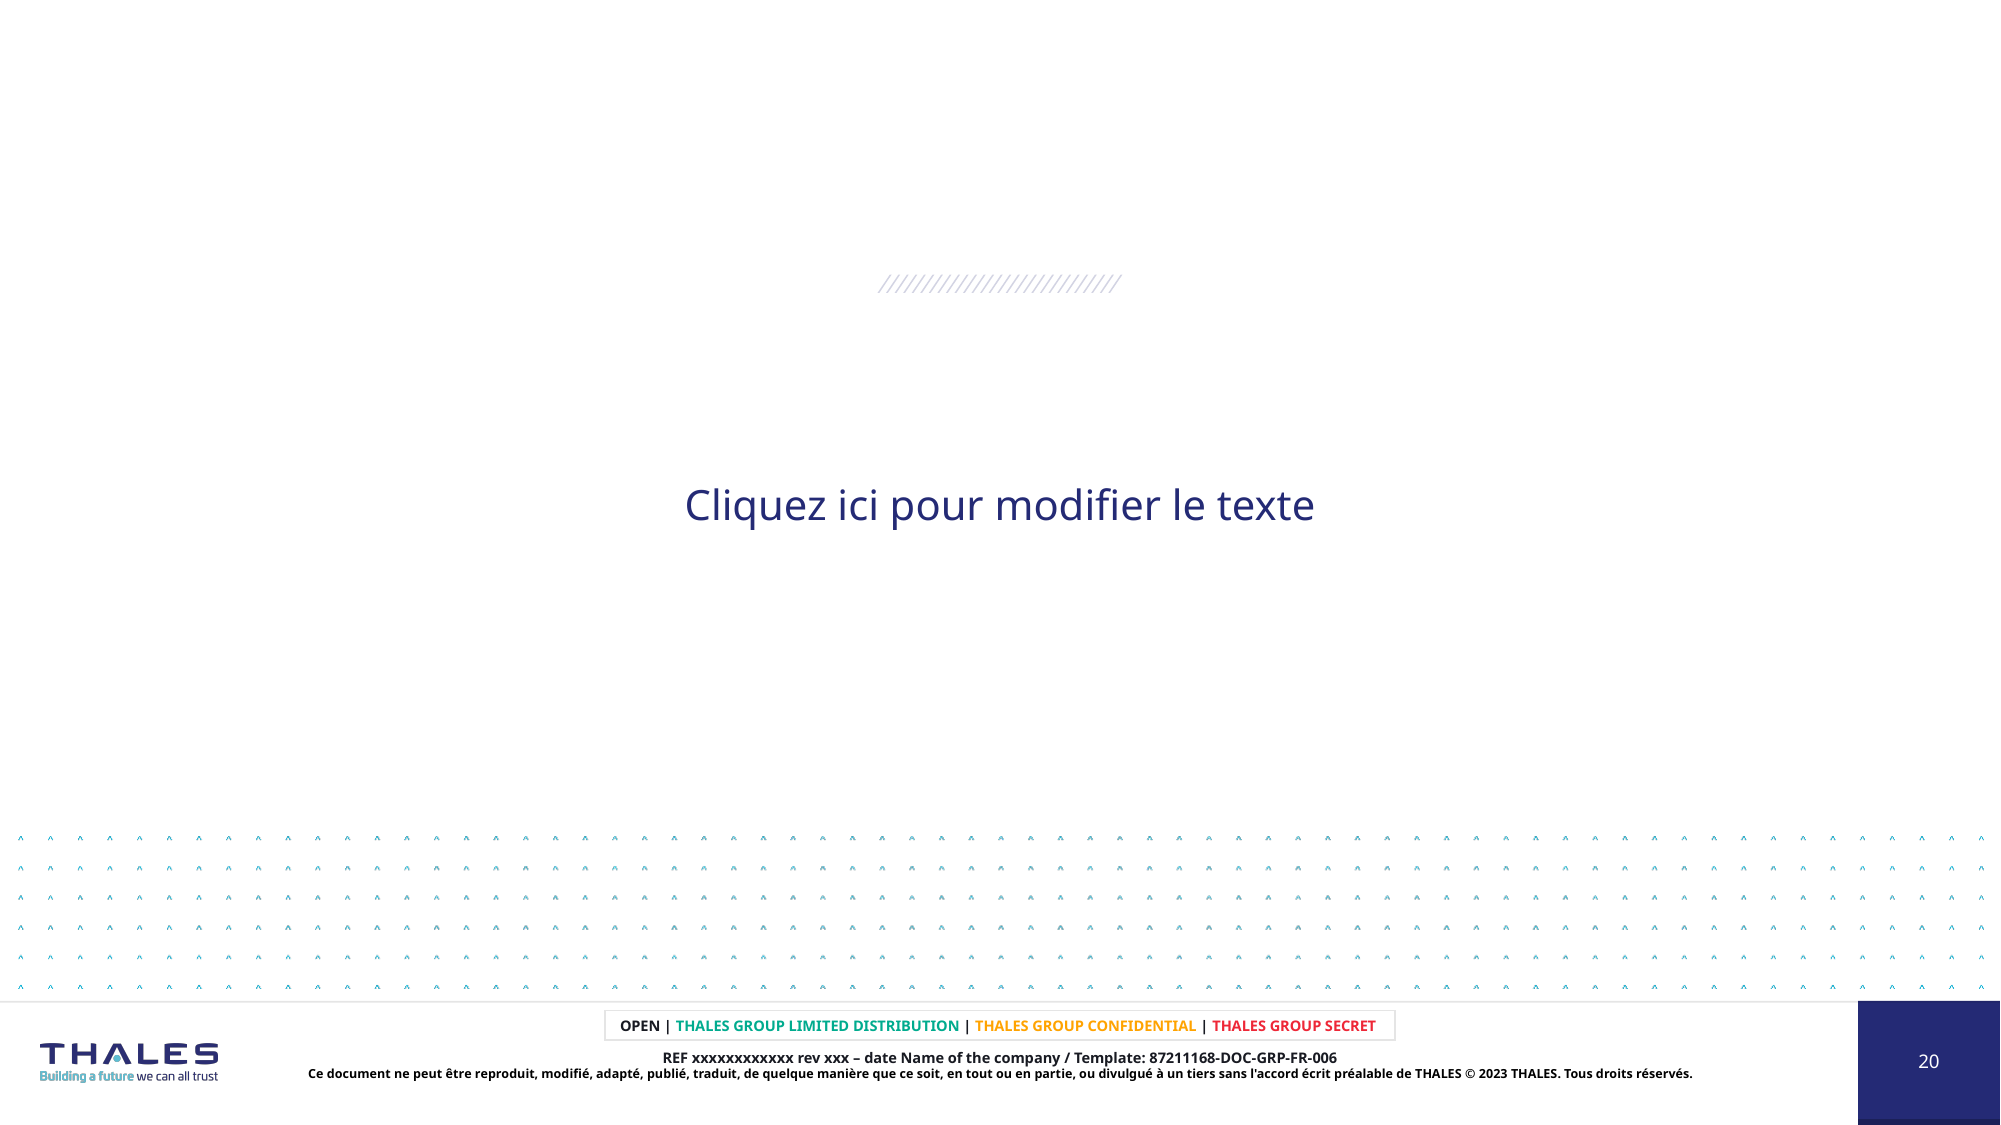

#
Cliquez ici pour modifier le texte